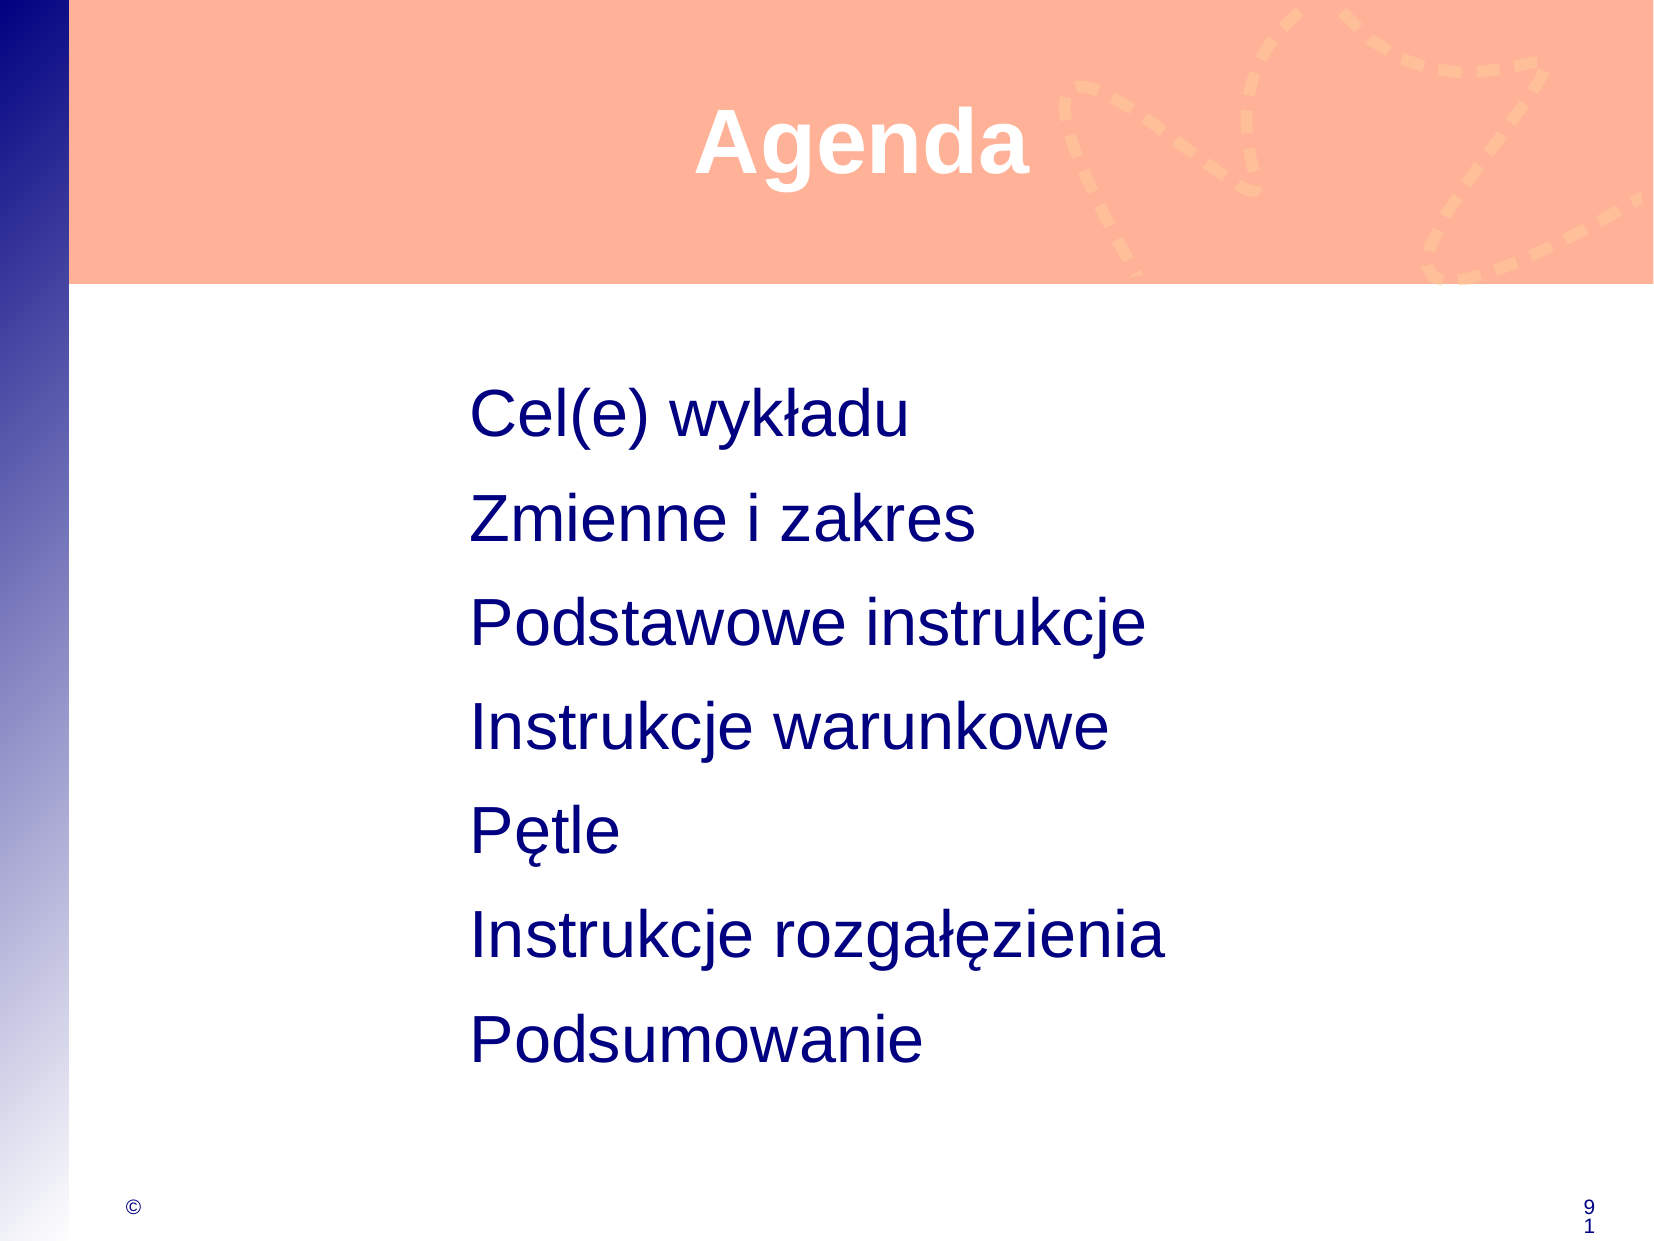

# Agenda
Cel(e) wykładu
Zmienne i zakres
Podstawowe instrukcje
Instrukcje warunkowe
Pętle
Instrukcje rozgałęzienia
Podsumowanie